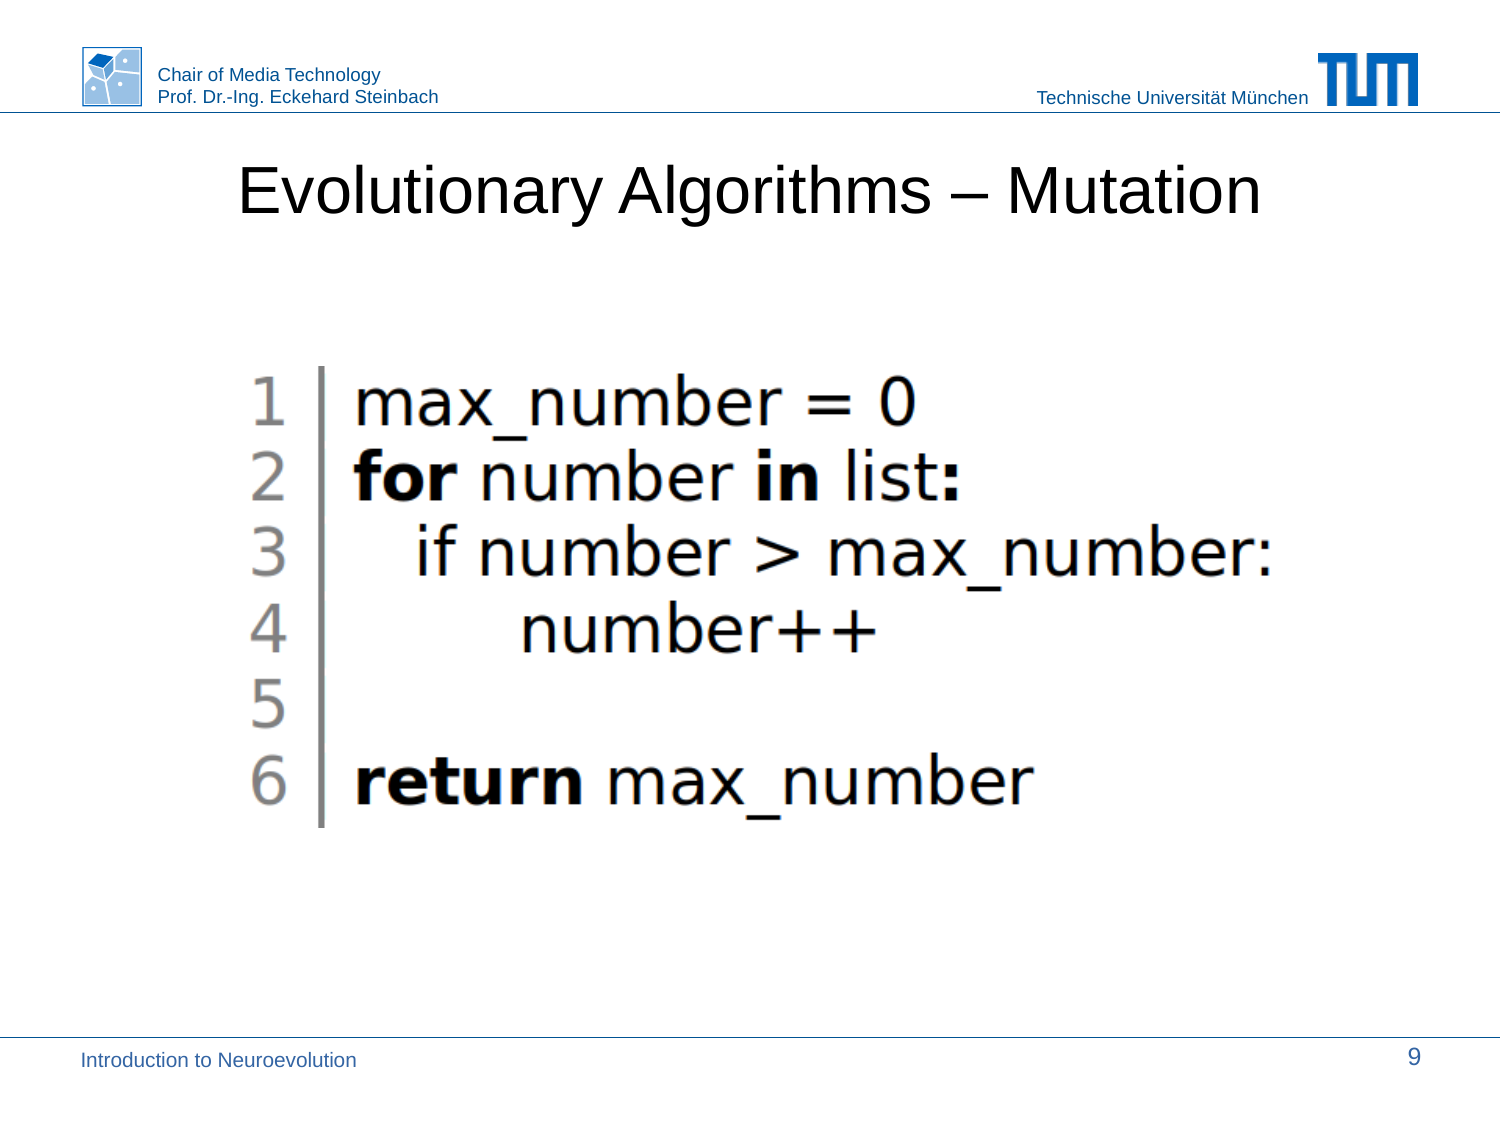

# Evolutionary Algorithms – Mutation
Introduction to Neuroevolution